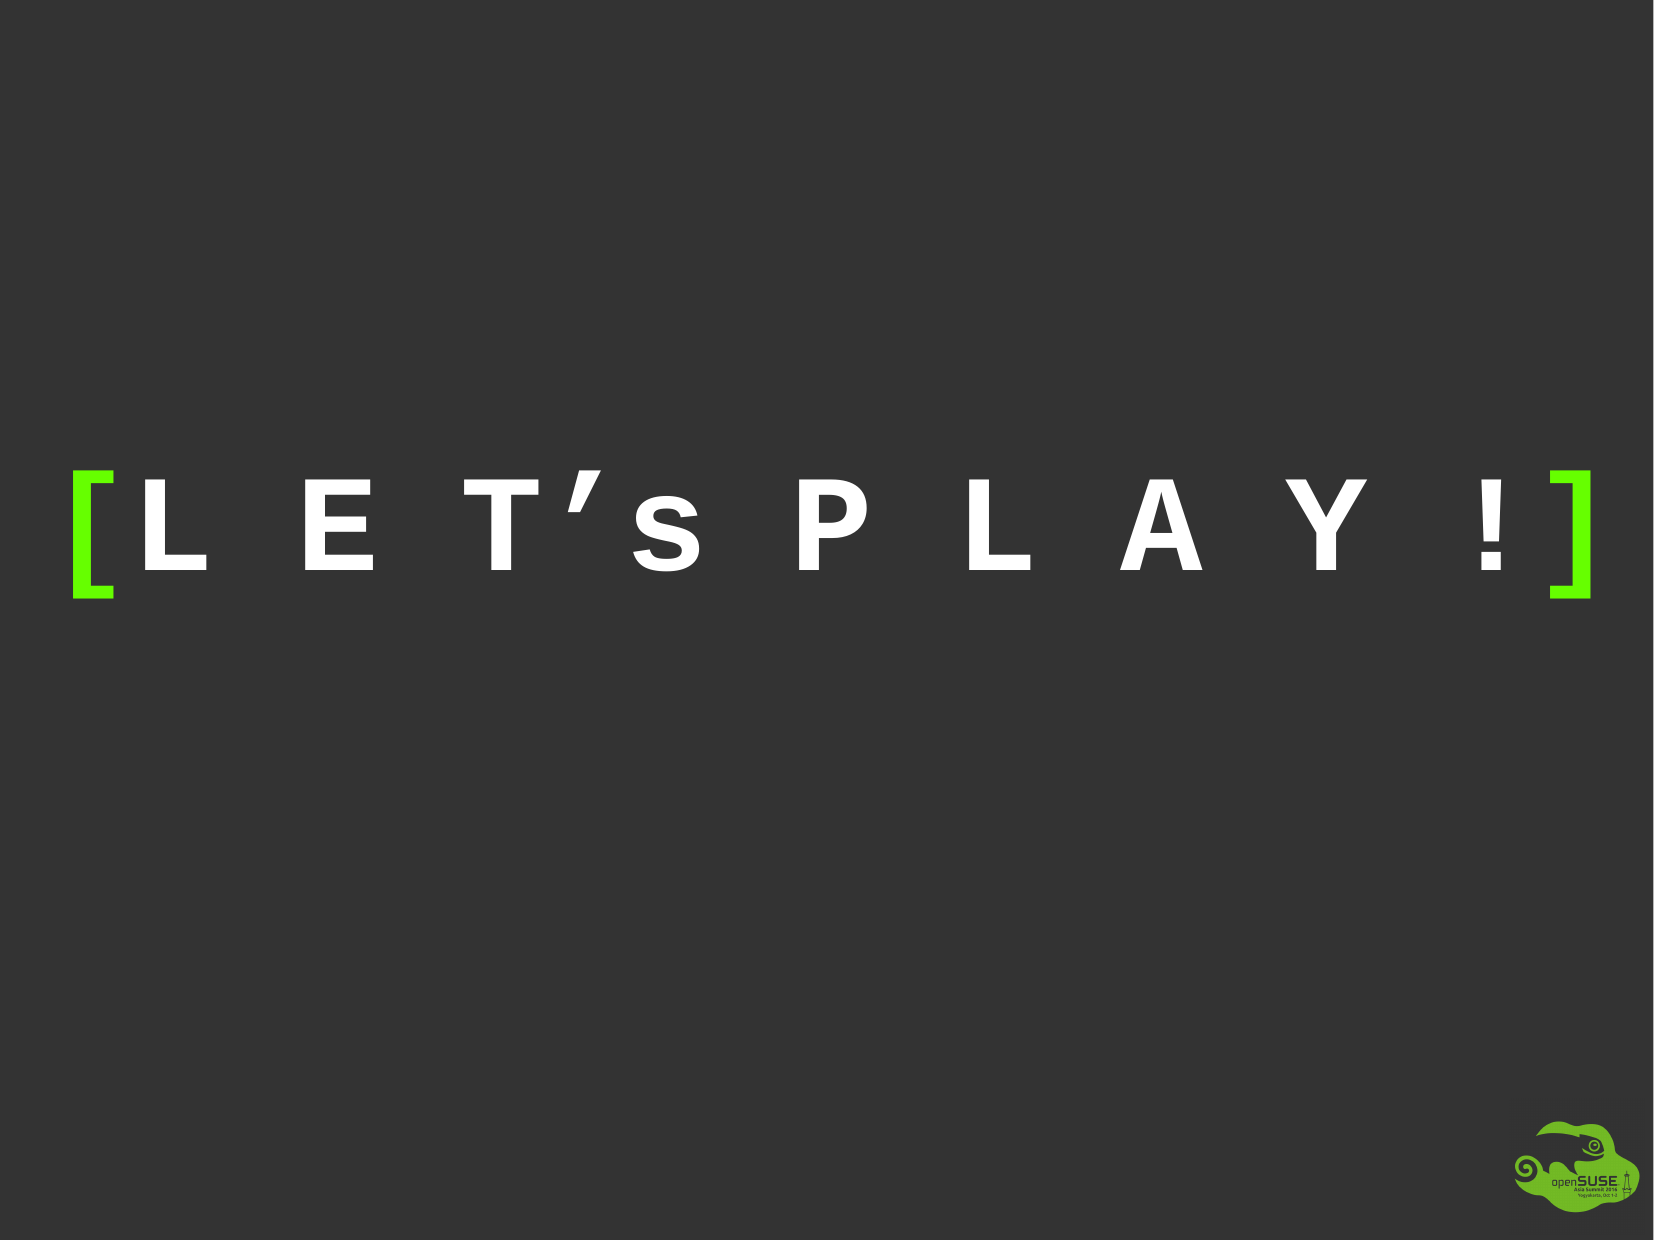

[L E T’s P L A Y !]